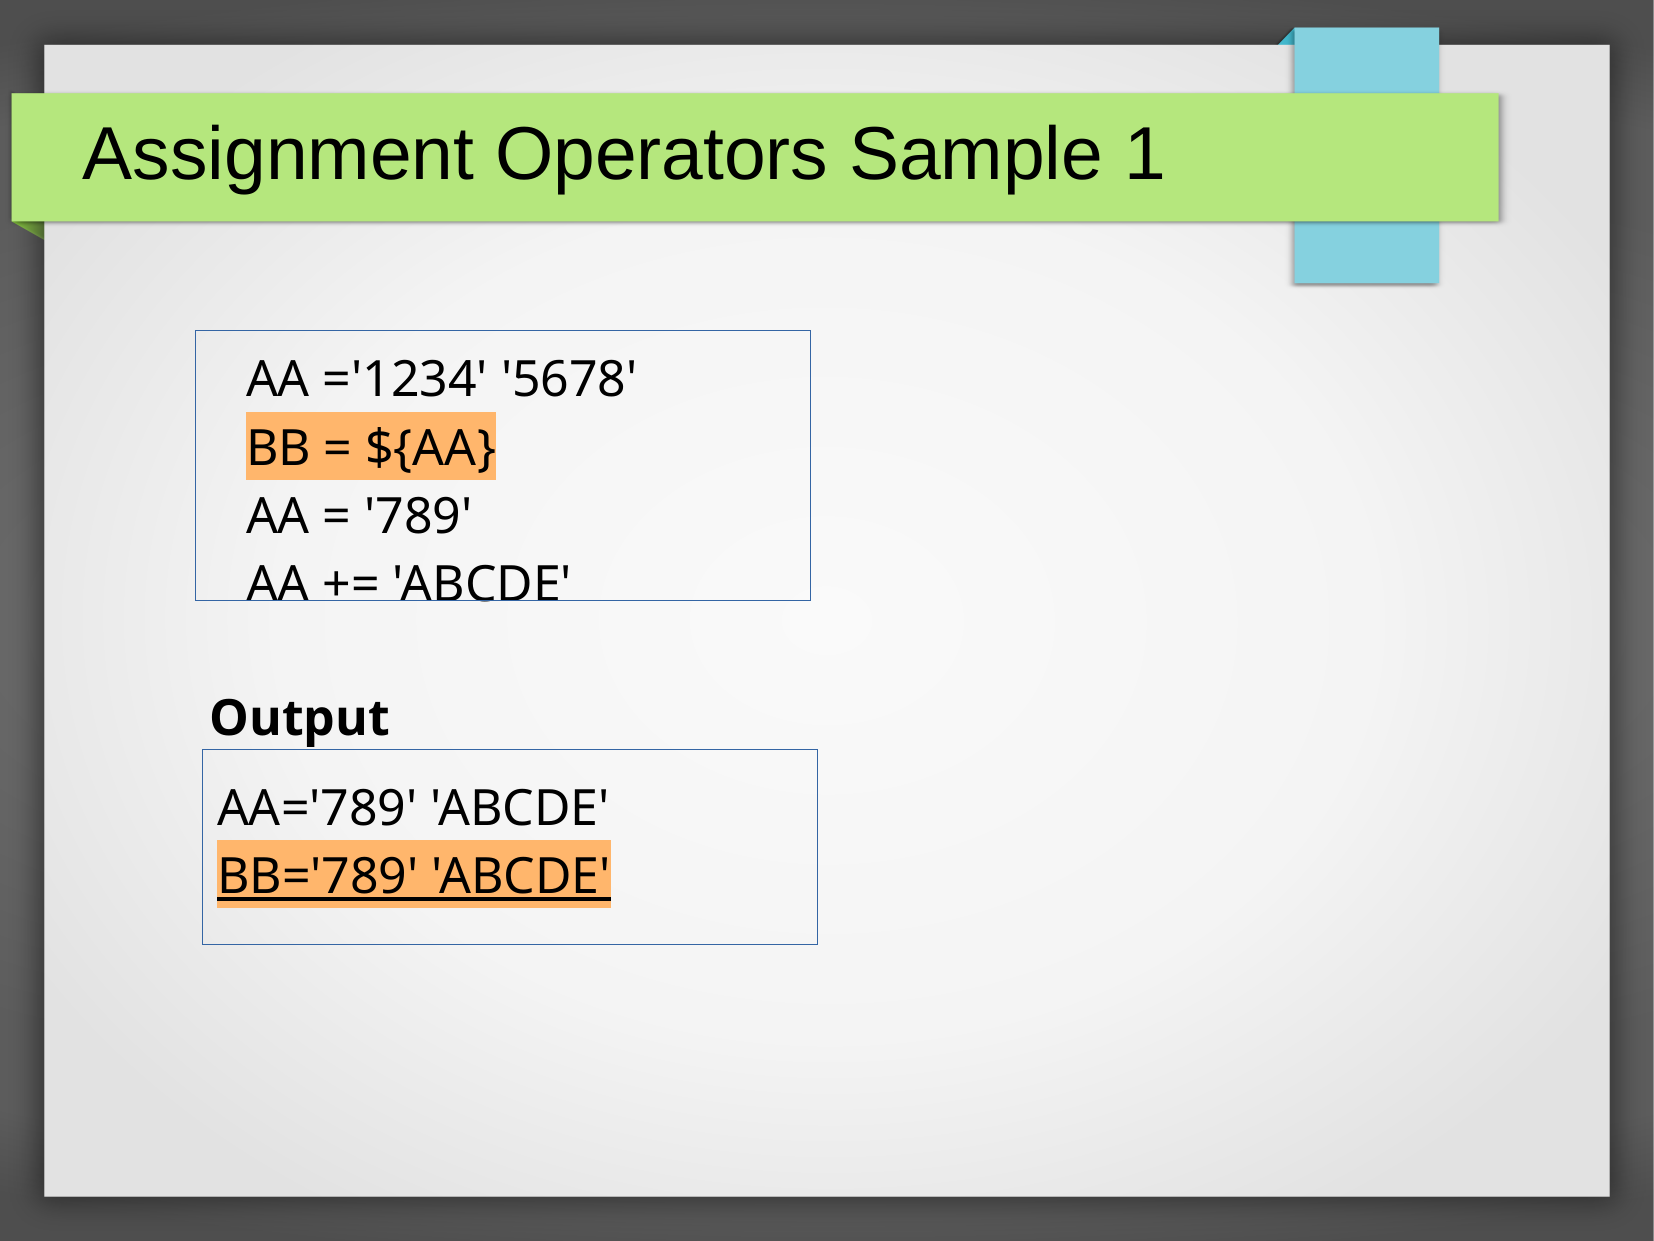

# Assignment Operators Sample 1
AA ='1234' '5678'
BB = ${AA}
AA = '789'
AA += 'ABCDE'
Output
AA='789' 'ABCDE'
BB='789' 'ABCDE'